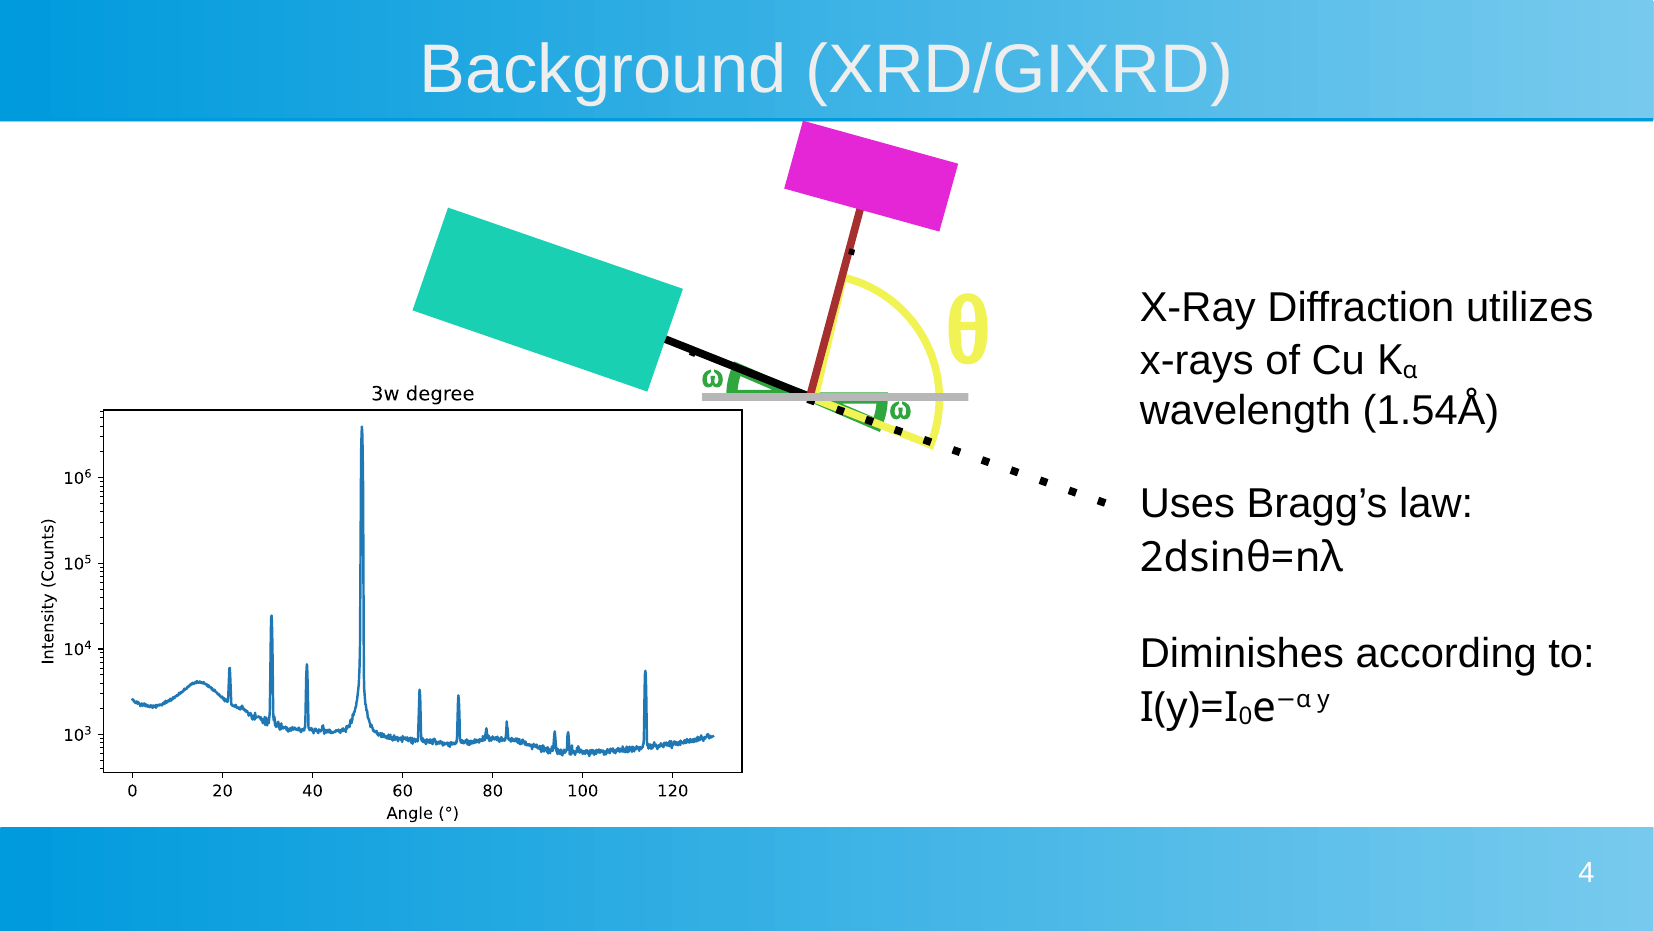

# Background (XRD/GIXRD)
X-Ray Diffraction utilizes x-rays of Cu Kα wavelength (1.54Å)
Uses Bragg’s law:
2dsinθ=nλ
Diminishes according to:
I(y)=I0e−α y
4